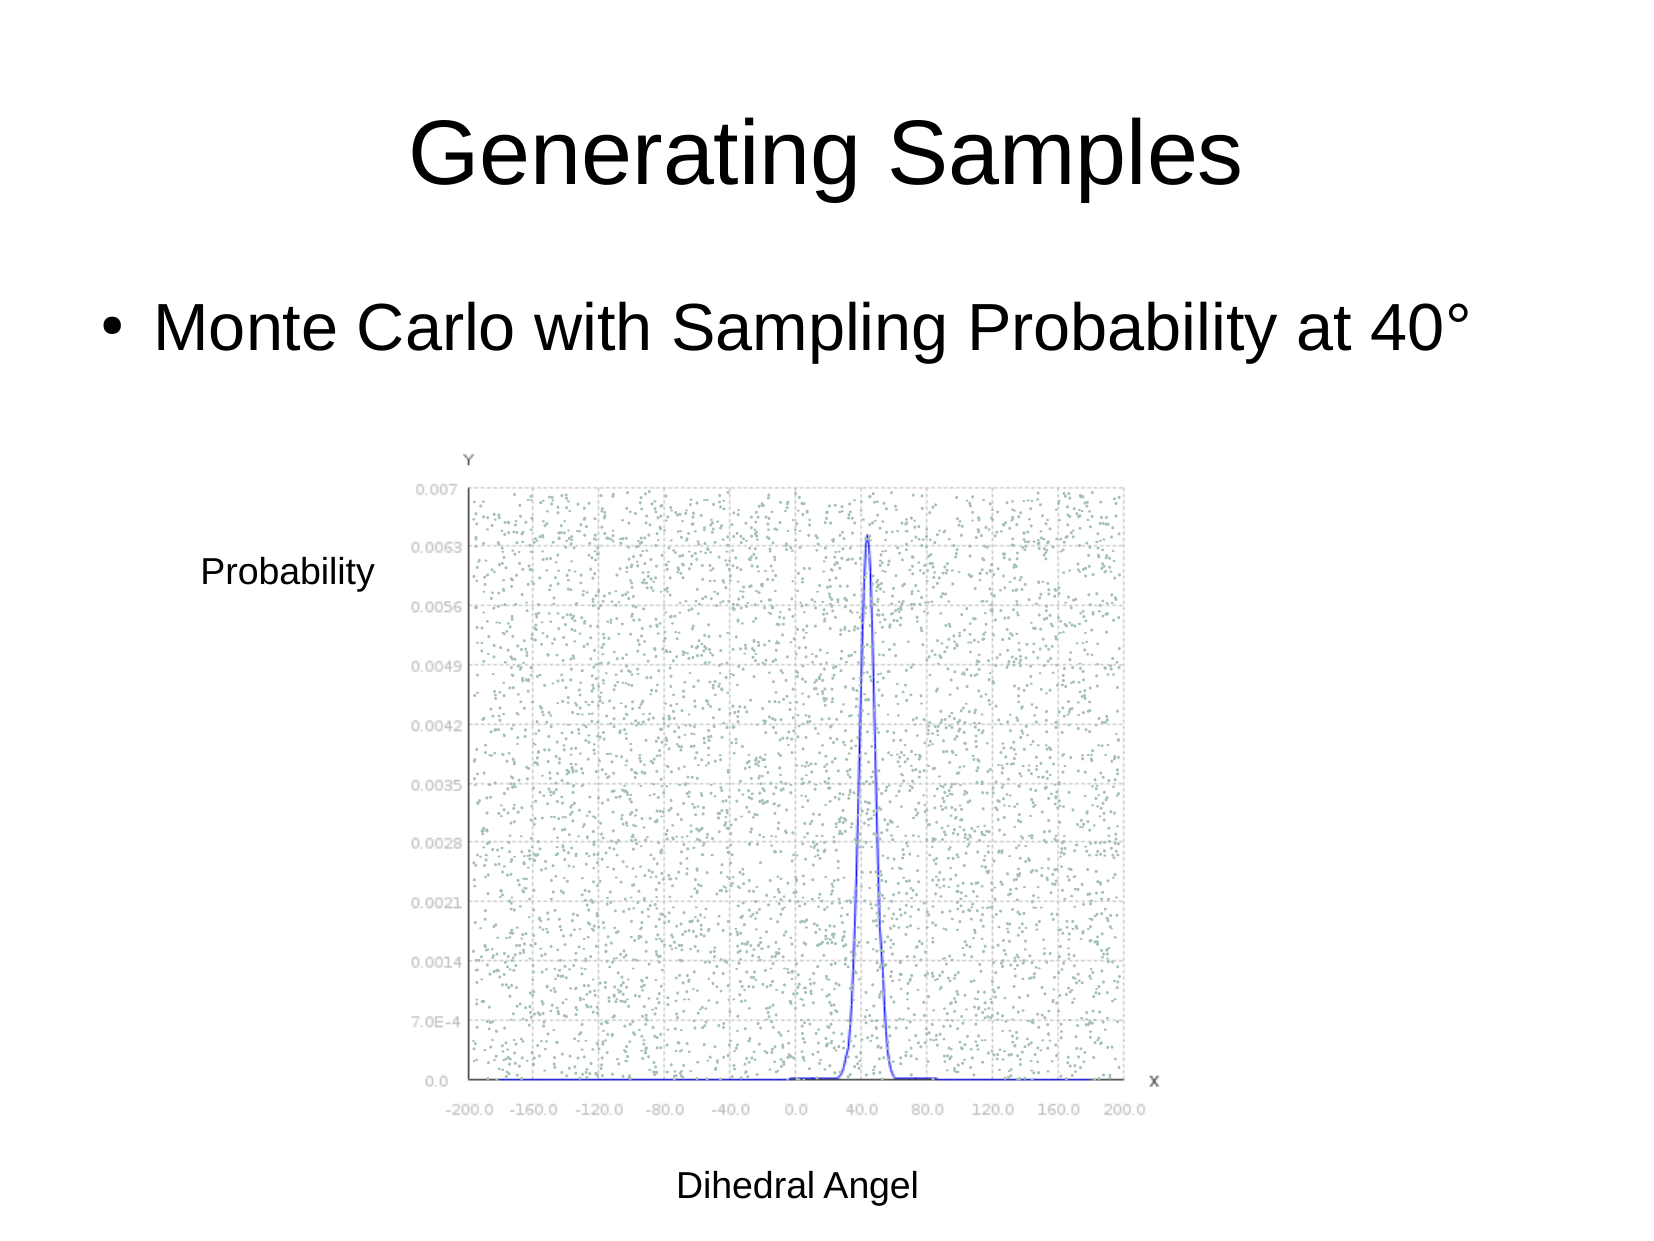

# Generating Samples
Monte Carlo with Sampling Probability at 40°
Probability
Dihedral Angel